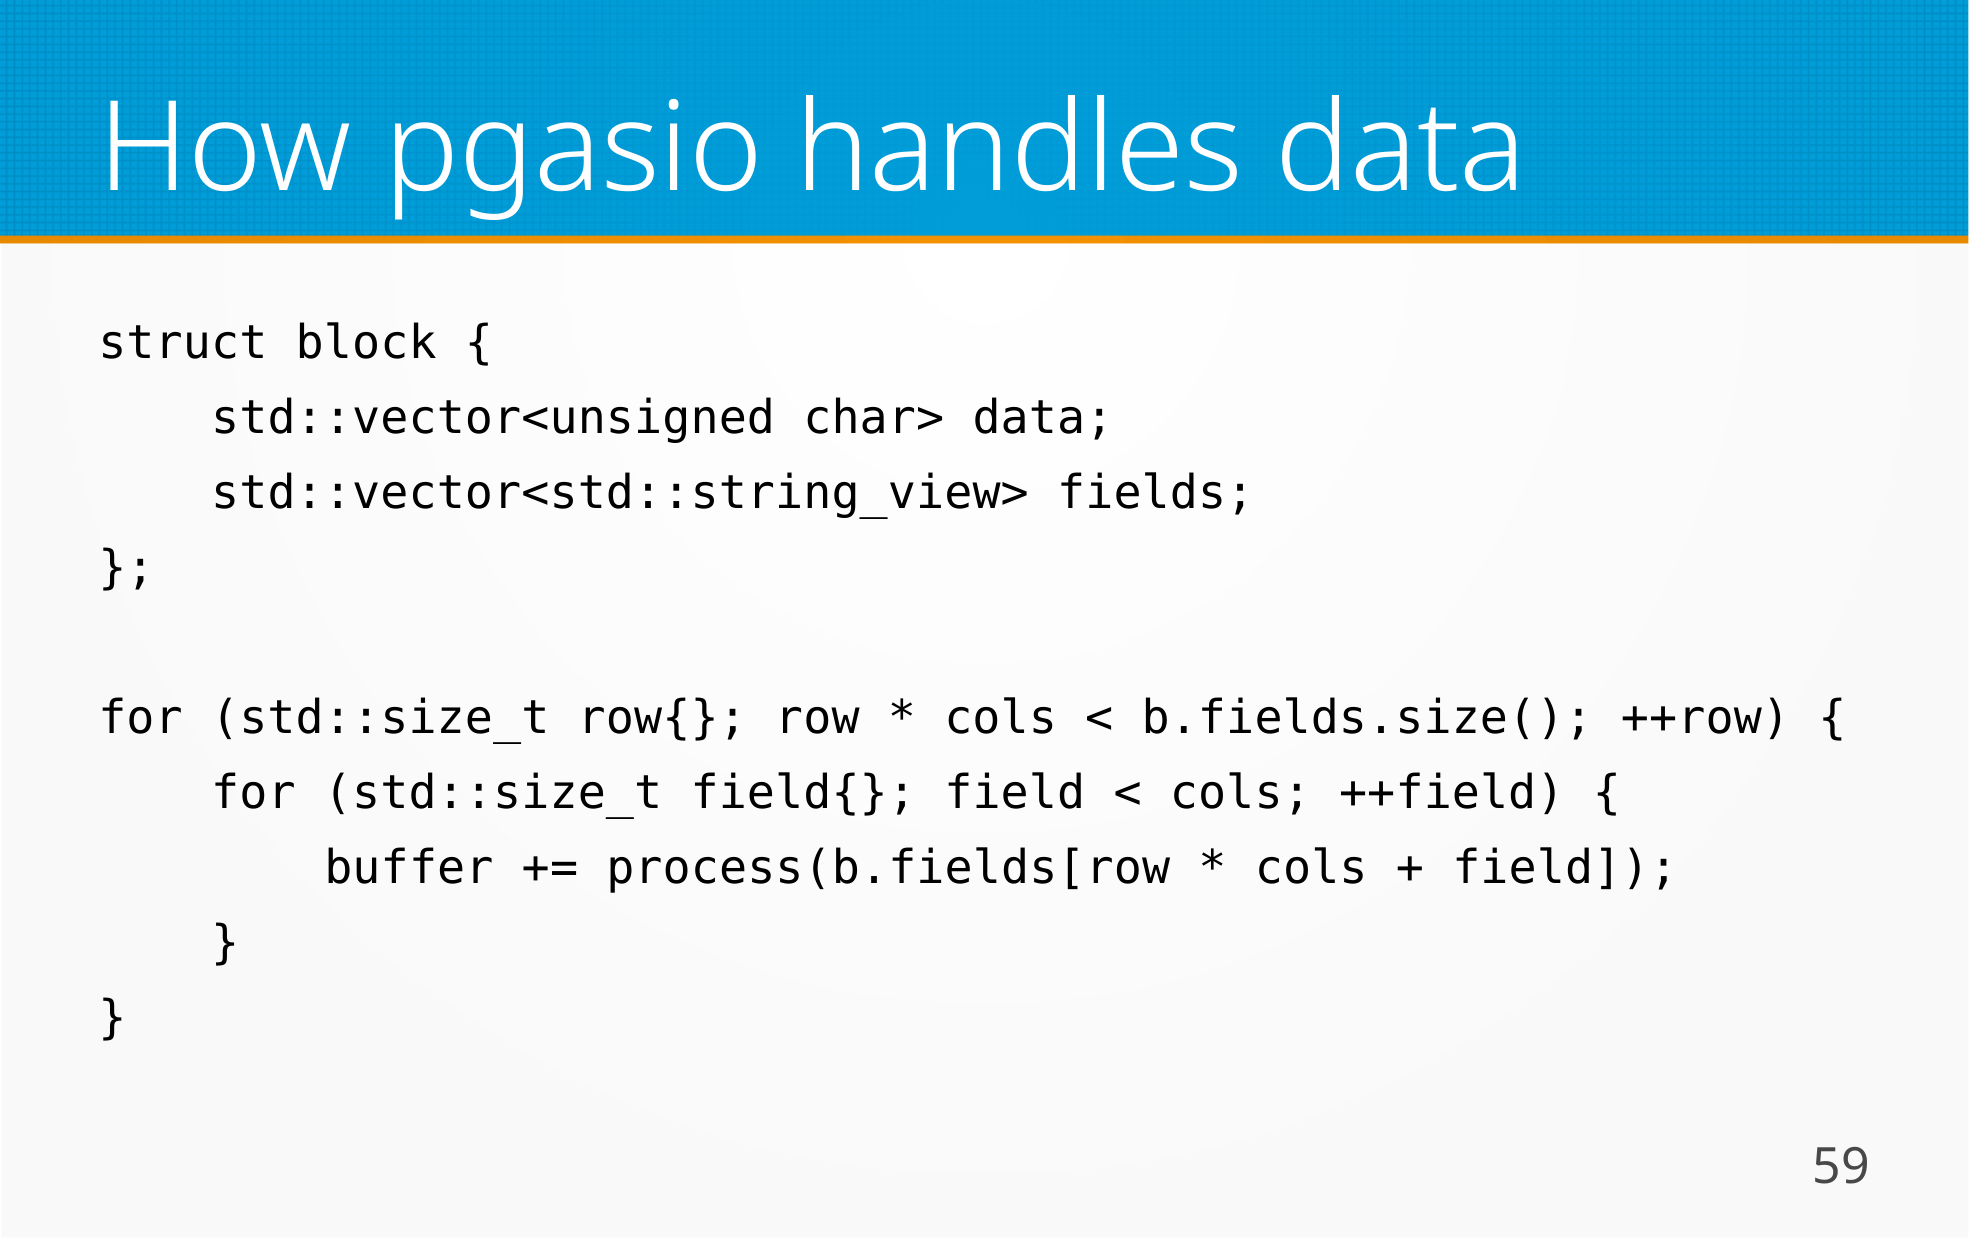

# How pgasio handles data
struct block {
 std::vector<unsigned char> data;
 std::vector<std::string_view> fields;
};
for (std::size_t row{}; row * cols < b.fields.size(); ++row) {
 for (std::size_t field{}; field < cols; ++field) {
 buffer += process(b.fields[row * cols + field]);
 }
}
59